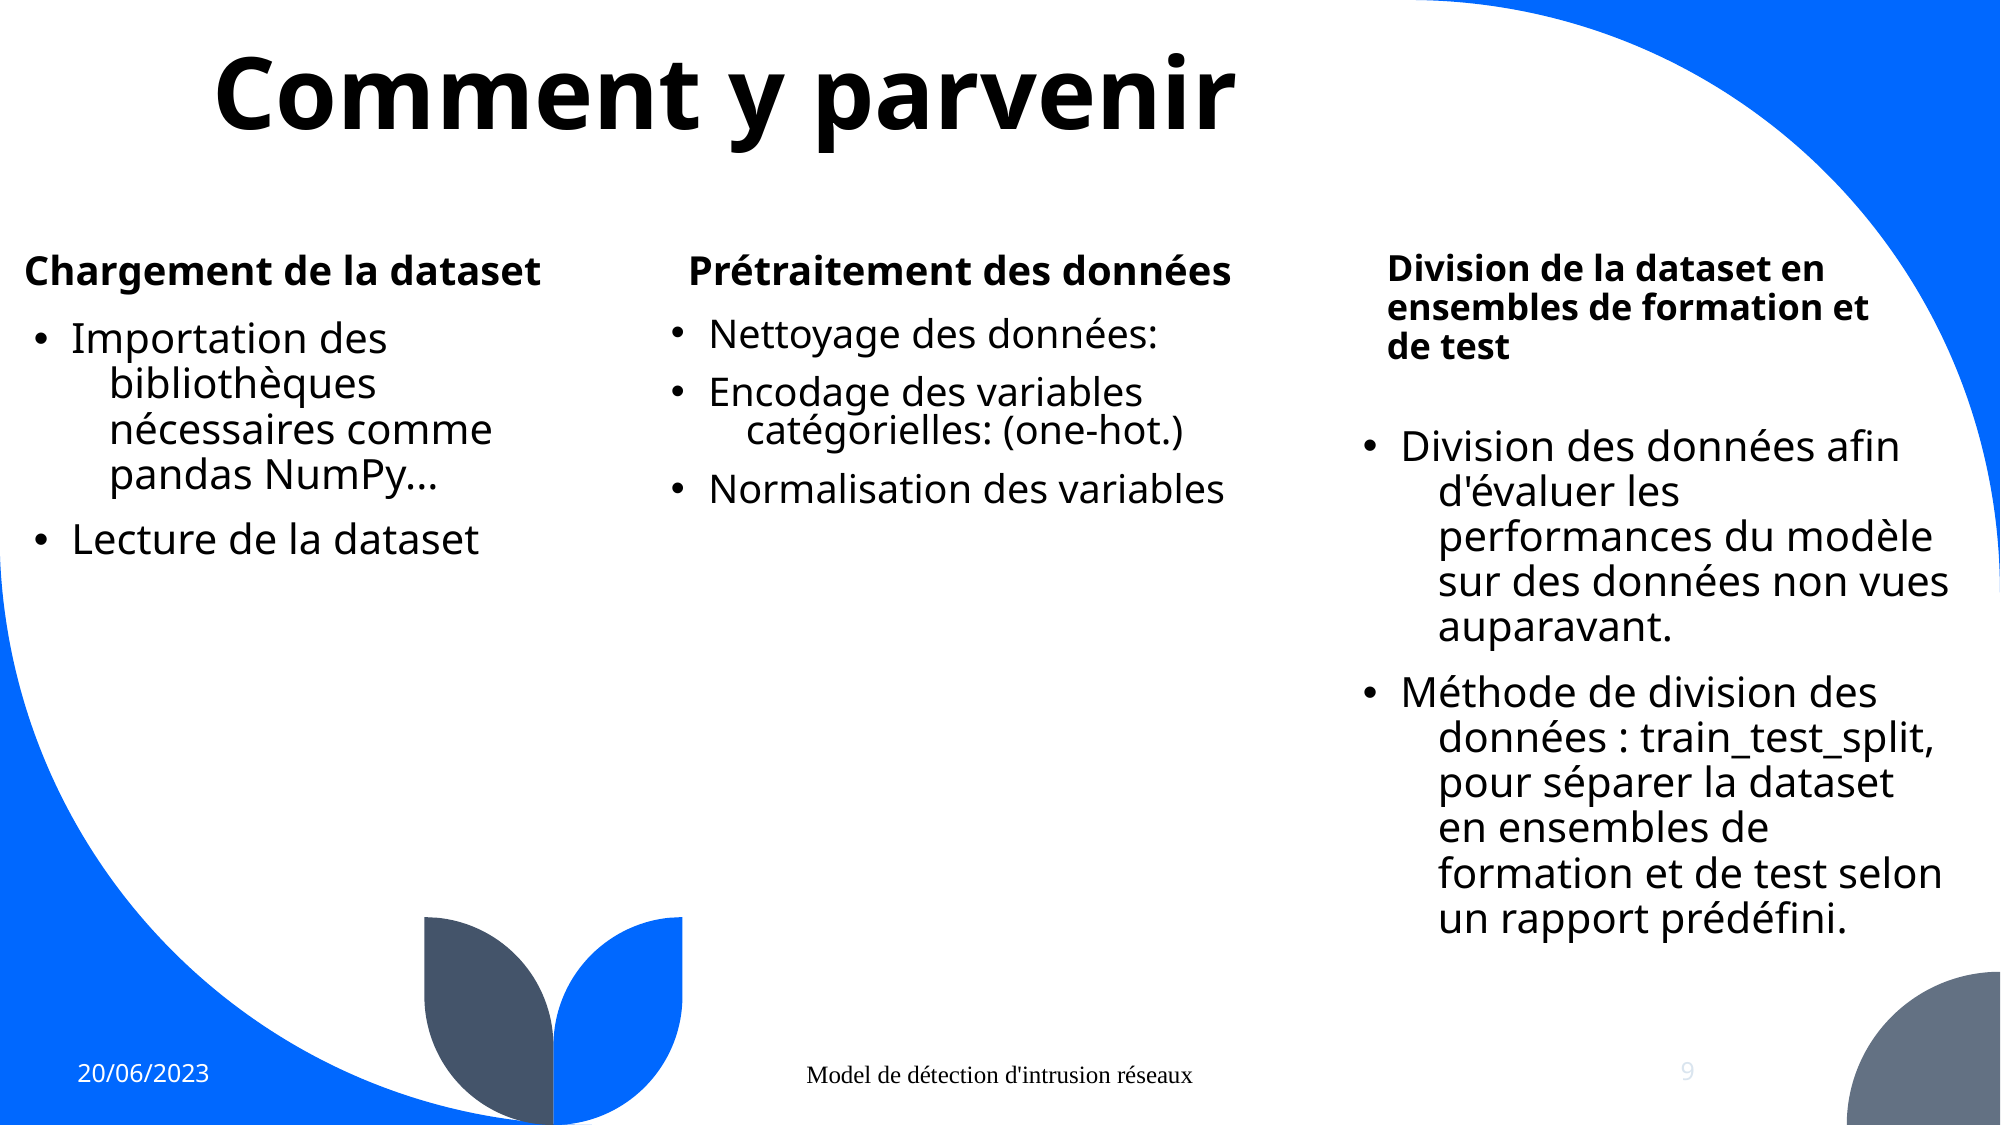

# Comment y parvenir
Chargement de la dataset
Prétraitement des données
Division de la dataset en ensembles de formation et de test
Importation des bibliothèques nécessaires comme pandas NumPy...
Lecture de la dataset
Nettoyage des données:
Encodage des variables catégorielles: (one-hot.)
Normalisation des variables
Division des données afin d'évaluer les performances du modèle sur des données non vues auparavant.
Méthode de division des données : train_test_split, pour séparer la dataset en ensembles de formation et de test selon un rapport prédéfini.
20/06/2023
Model de détection d'intrusion réseaux